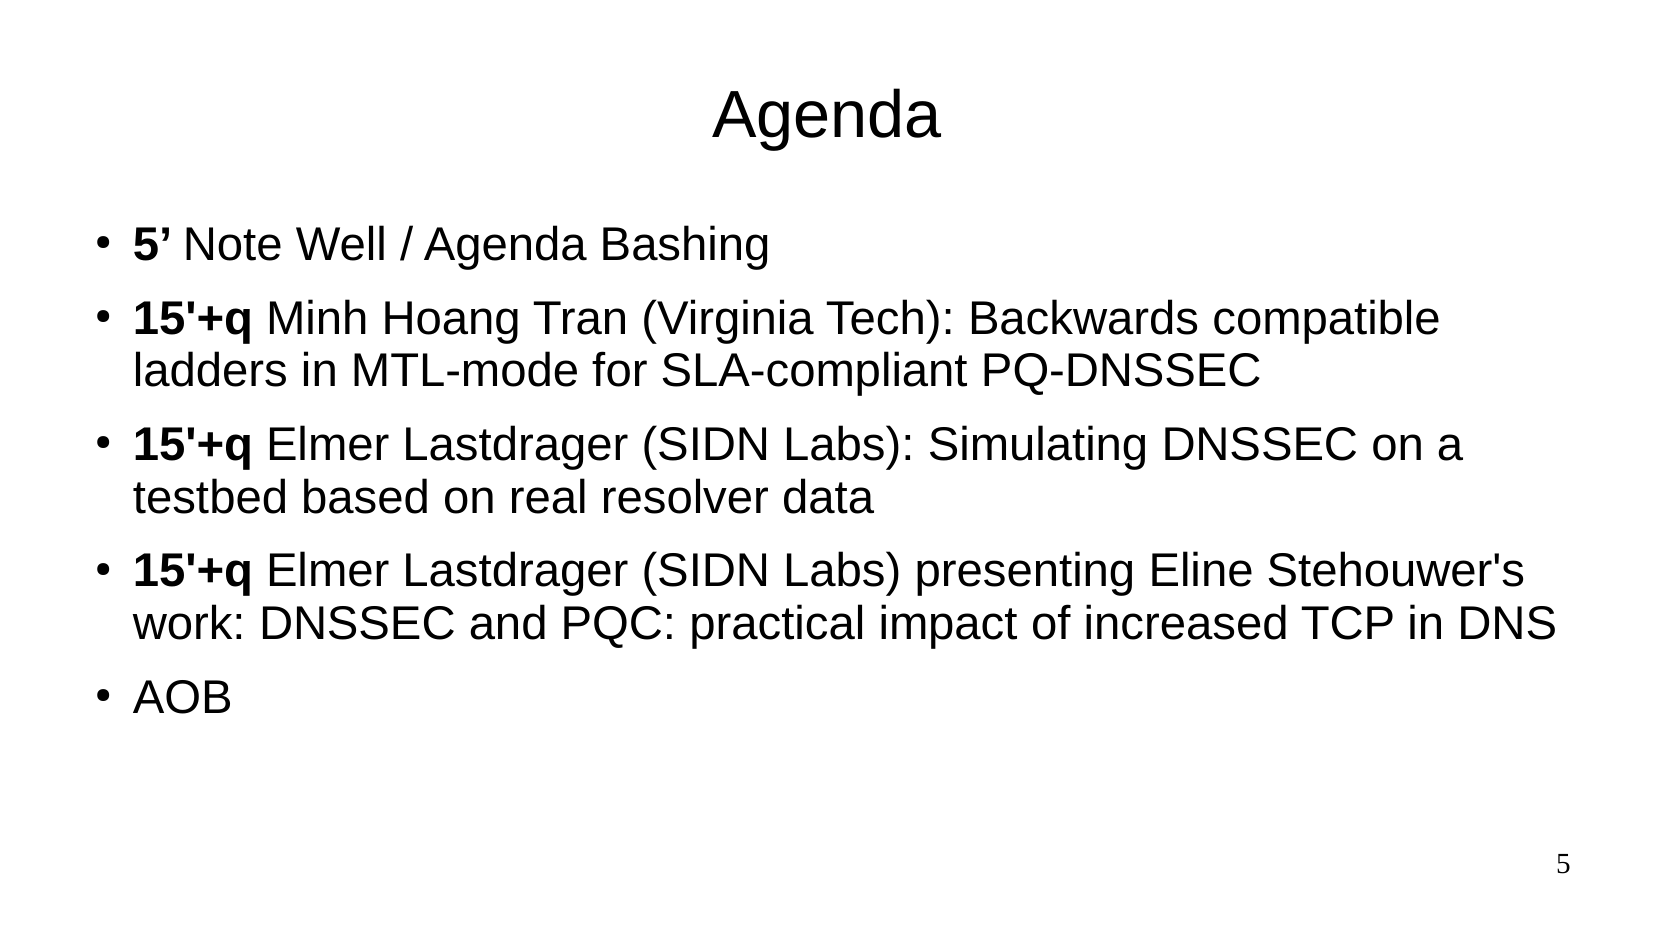

# Agenda
5’ Note Well / Agenda Bashing
15'+q Minh Hoang Tran (Virginia Tech): Backwards compatible ladders in MTL-mode for SLA-compliant PQ-DNSSEC
15'+q Elmer Lastdrager (SIDN Labs): Simulating DNSSEC on a testbed based on real resolver data
15'+q Elmer Lastdrager (SIDN Labs) presenting Eline Stehouwer's work: DNSSEC and PQC: practical impact of increased TCP in DNS
AOB
5